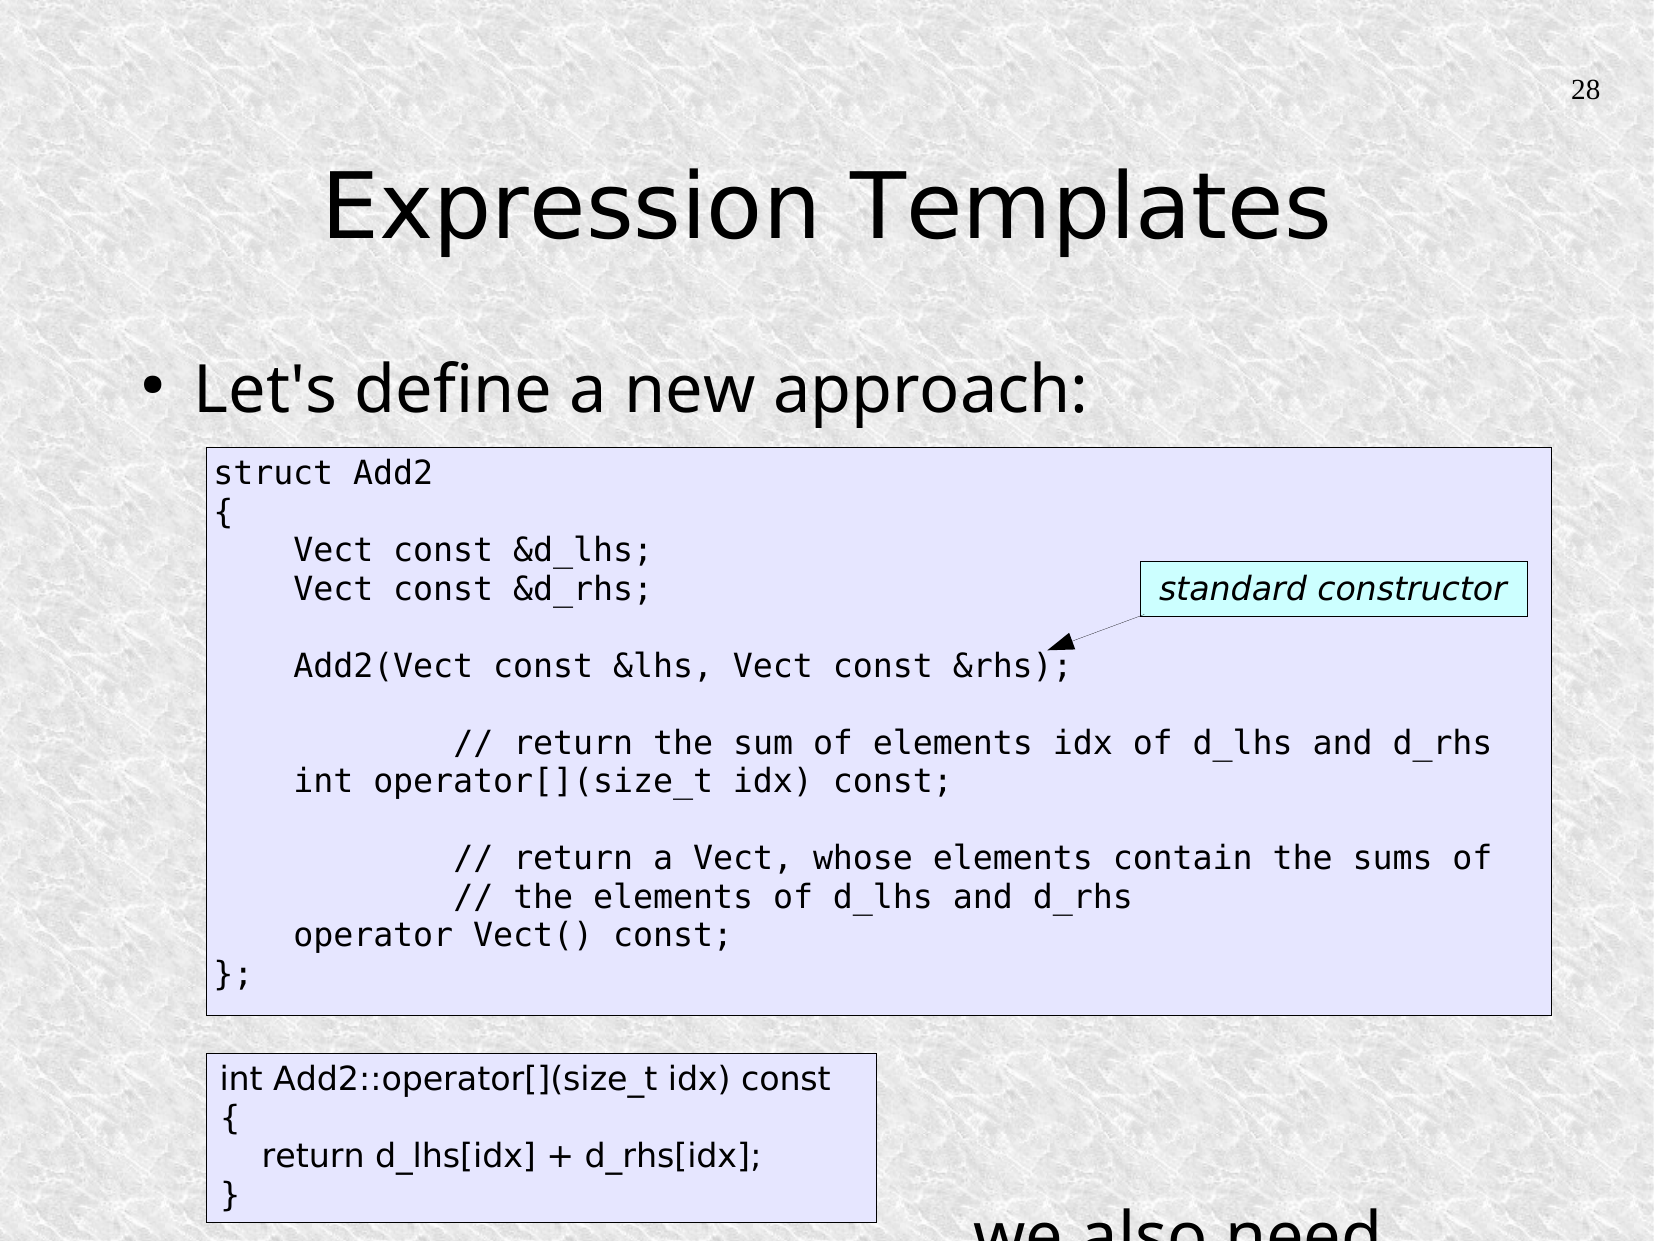

28
# Expression Templates
Let's define a new approach:
we also need
operator+
struct Add2
{
 Vect const &d_lhs;
 Vect const &d_rhs;
 Add2(Vect const &lhs, Vect const &rhs);
 // return the sum of elements idx of d_lhs and d_rhs
 int operator[](size_t idx) const;
 // return a Vect, whose elements contain the sums of
 // the elements of d_lhs and d_rhs
 operator Vect() const;
};
standard constructor
int Add2::operator[](size_t idx) const
{
 return d_lhs[idx] + d_rhs[idx];
}